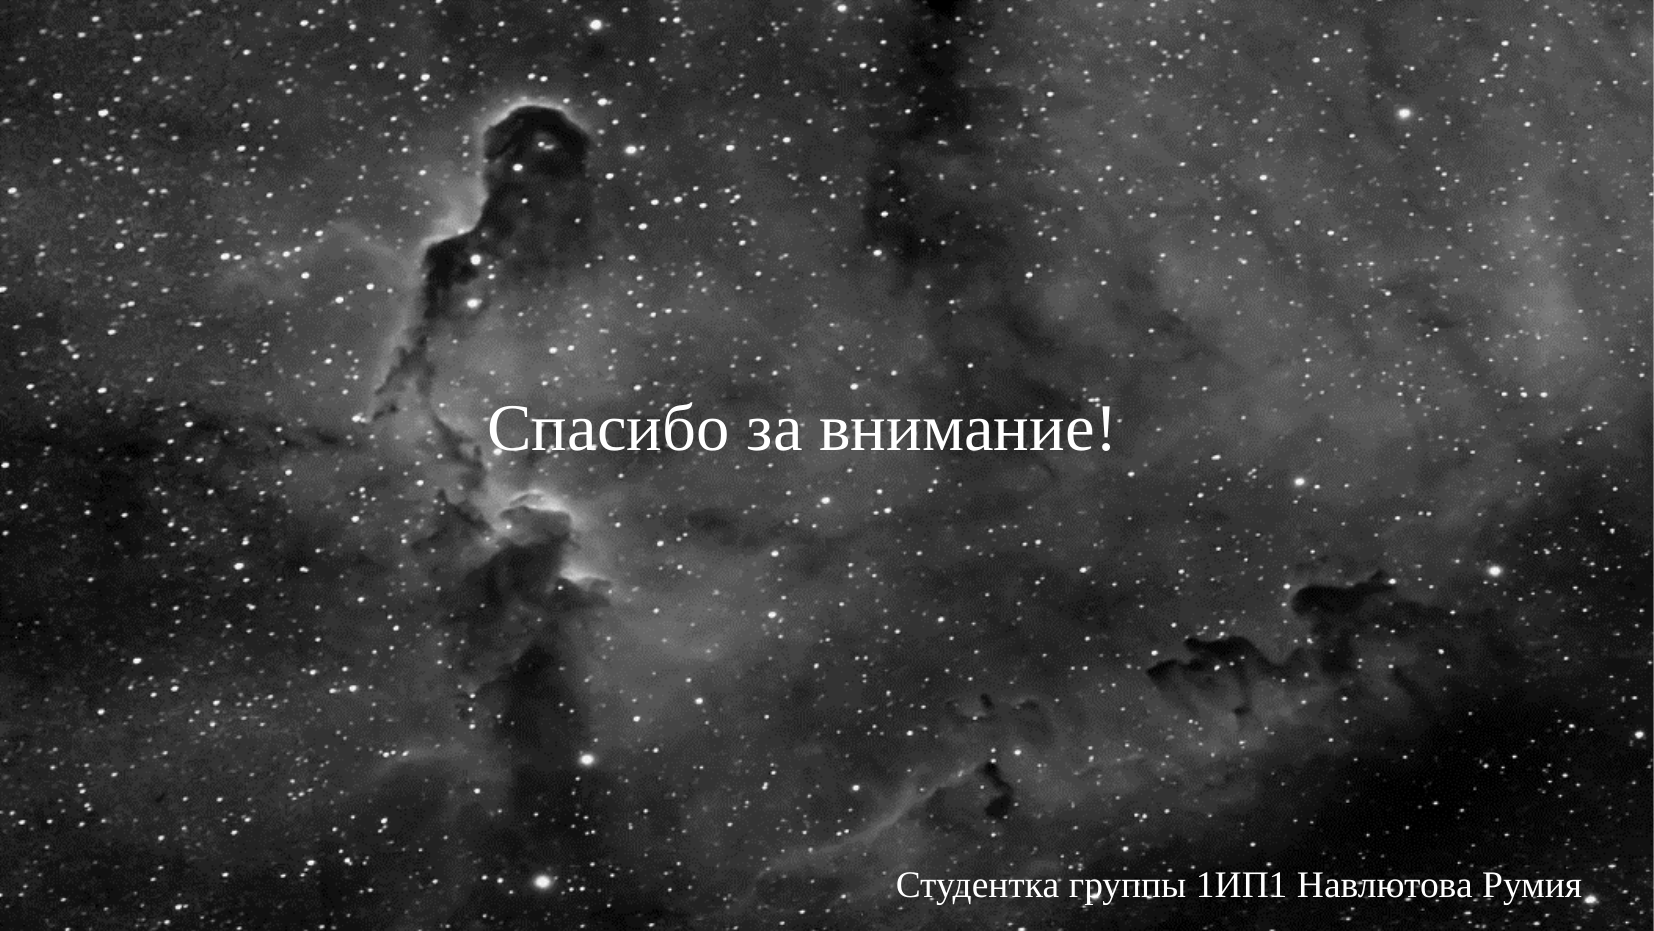

Спасибо за внимание!
Студентка группы 1ИП1 Навлютова Румия